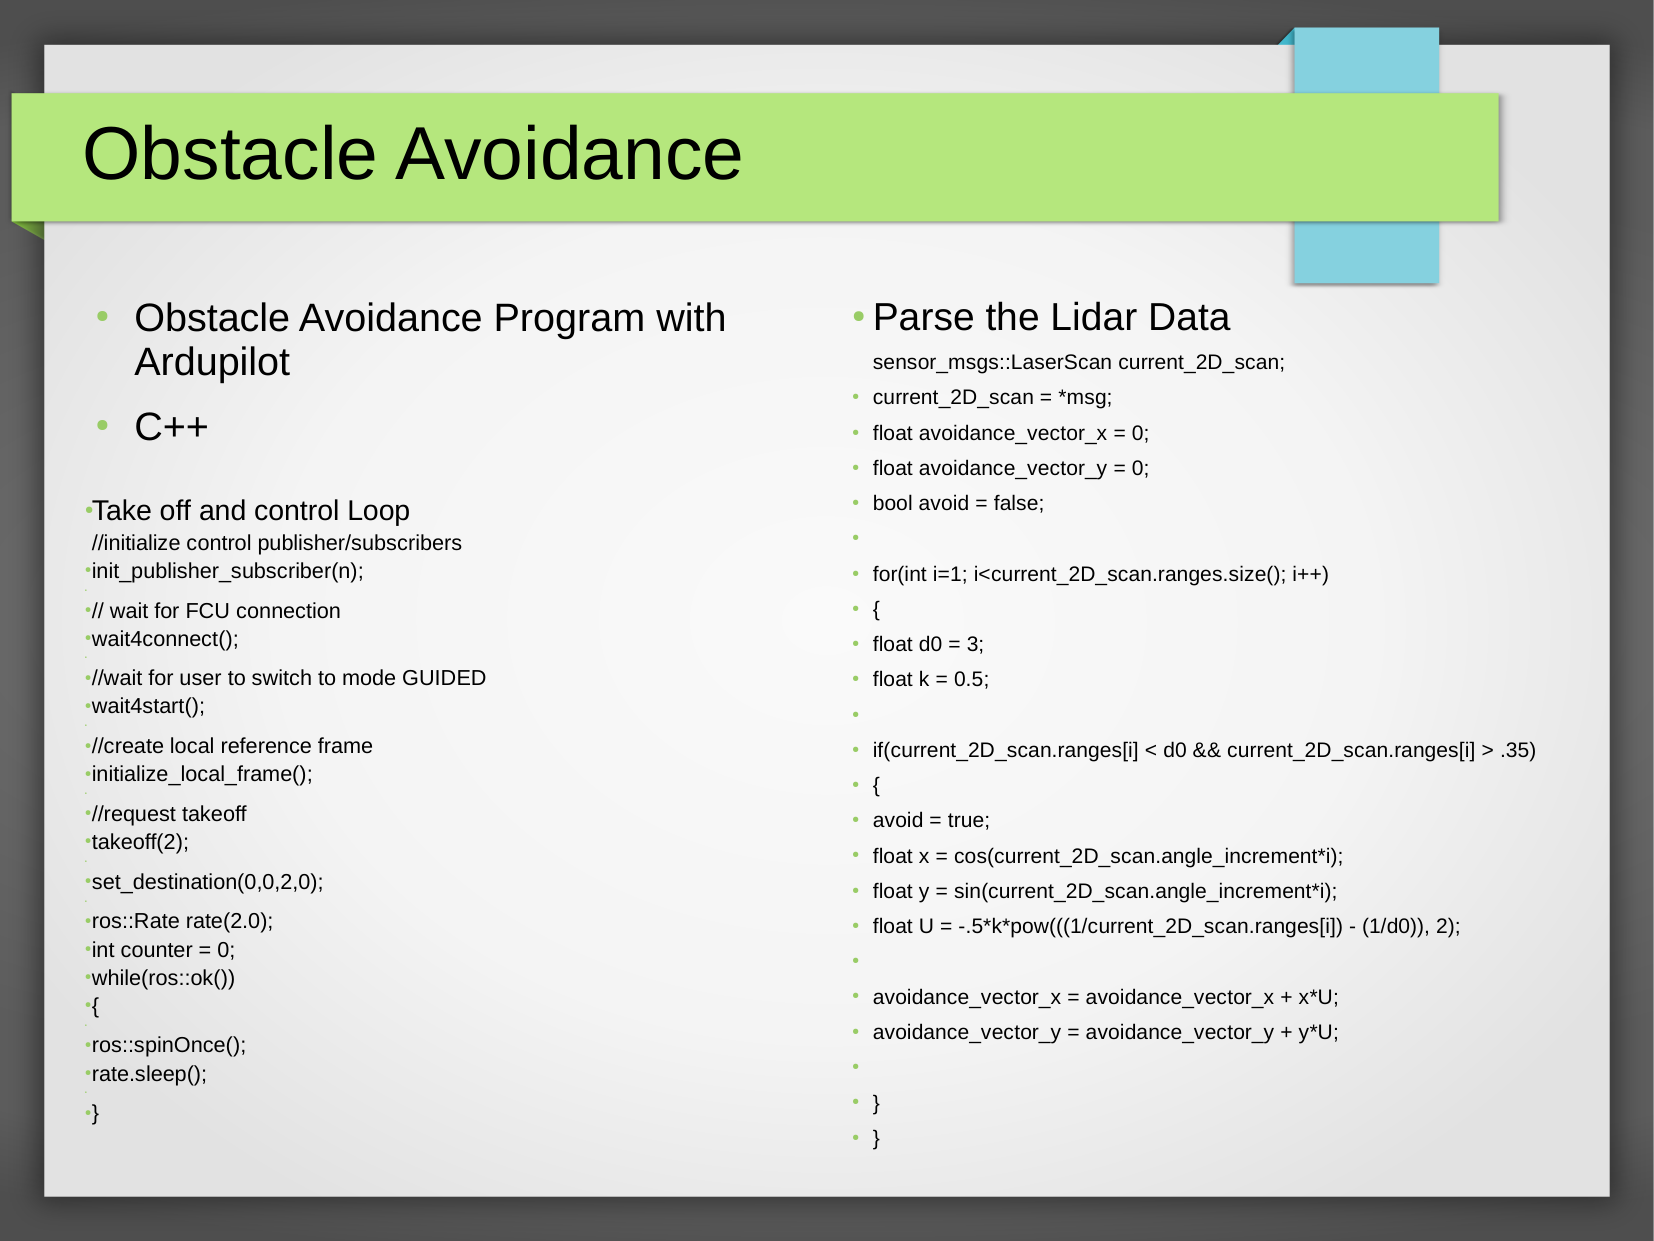

# Obstacle Avoidance
Obstacle Avoidance Program with Ardupilot
C++
Parse the Lidar Data
sensor_msgs::LaserScan current_2D_scan;
current_2D_scan = *msg;
float avoidance_vector_x = 0;
float avoidance_vector_y = 0;
bool avoid = false;
for(int i=1; i<current_2D_scan.ranges.size(); i++)
{
float d0 = 3;
float k = 0.5;
if(current_2D_scan.ranges[i] < d0 && current_2D_scan.ranges[i] > .35)
{
avoid = true;
float x = cos(current_2D_scan.angle_increment*i);
float y = sin(current_2D_scan.angle_increment*i);
float U = -.5*k*pow(((1/current_2D_scan.ranges[i]) - (1/d0)), 2);
avoidance_vector_x = avoidance_vector_x + x*U;
avoidance_vector_y = avoidance_vector_y + y*U;
}
}
Take off and control Loop
//initialize control publisher/subscribers
init_publisher_subscriber(n);
// wait for FCU connection
wait4connect();
//wait for user to switch to mode GUIDED
wait4start();
//create local reference frame
initialize_local_frame();
//request takeoff
takeoff(2);
set_destination(0,0,2,0);
ros::Rate rate(2.0);
int counter = 0;
while(ros::ok())
{
ros::spinOnce();
rate.sleep();
}